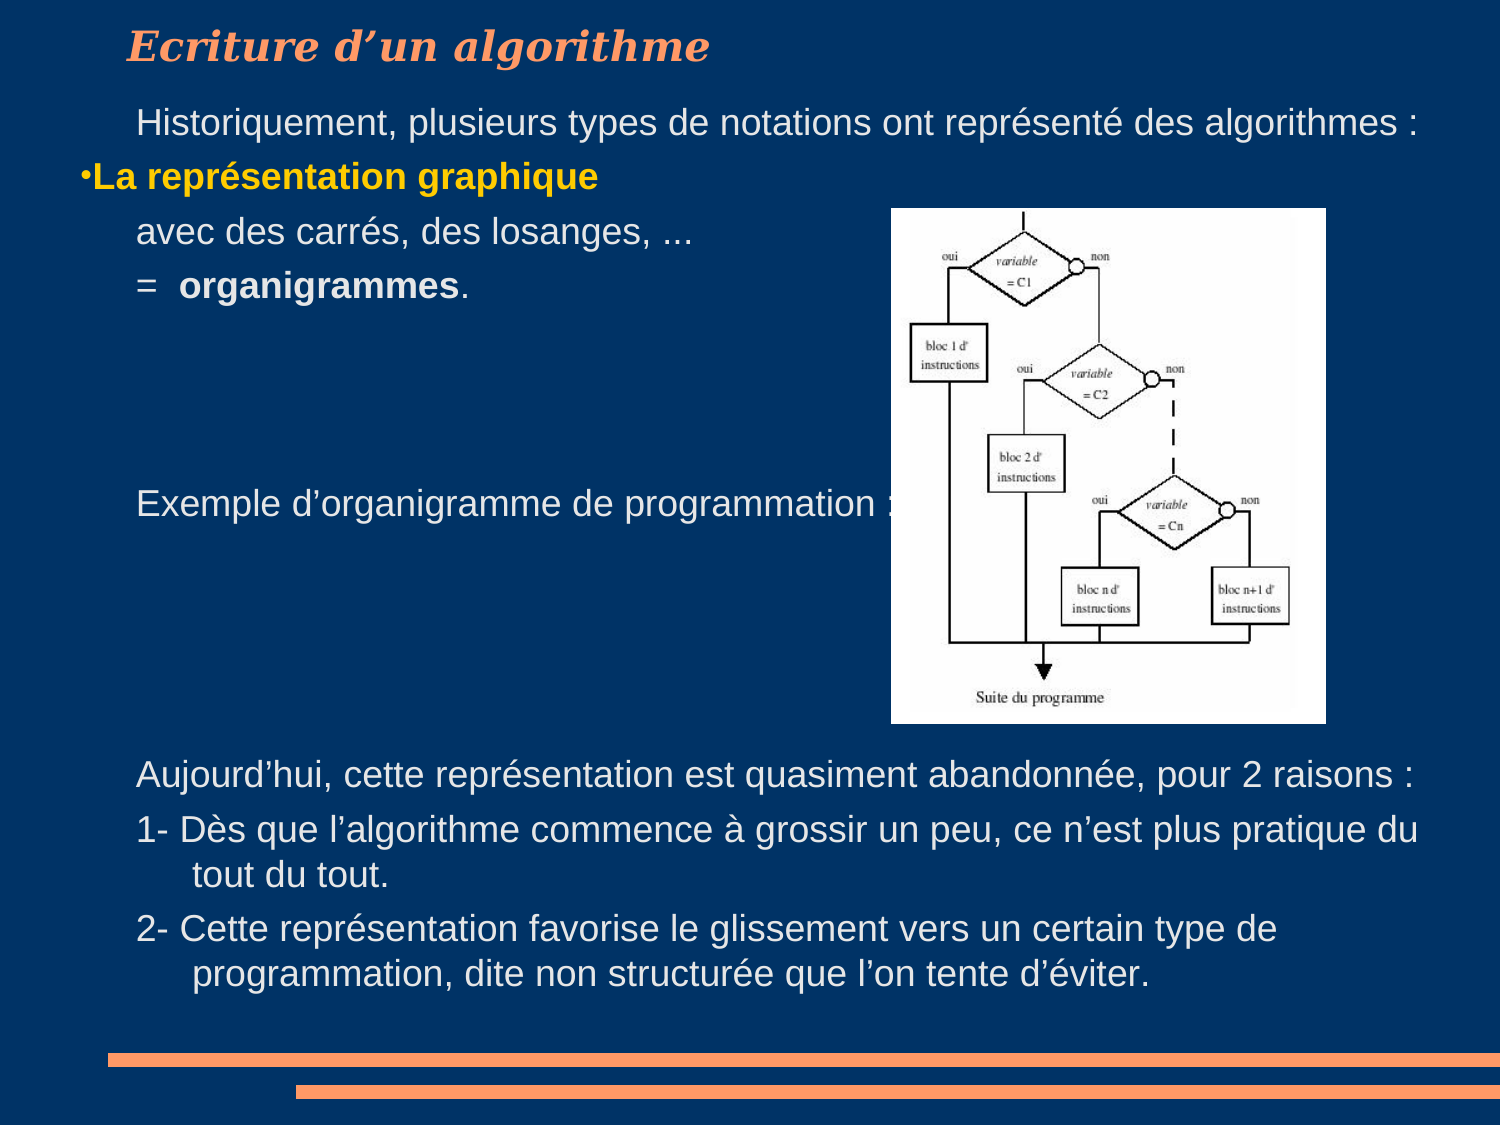

# Ecriture d’un algorithme
Historiquement, plusieurs types de notations ont représenté des algorithmes :
La représentation graphique
avec des carrés, des losanges, ...
= organigrammes.
Exemple d’organigramme de programmation :
Aujourd’hui, cette représentation est quasiment abandonnée, pour 2 raisons :
1- Dès que l’algorithme commence à grossir un peu, ce n’est plus pratique du tout du tout.
2- Cette représentation favorise le glissement vers un certain type de programmation, dite non structurée que l’on tente d’éviter.